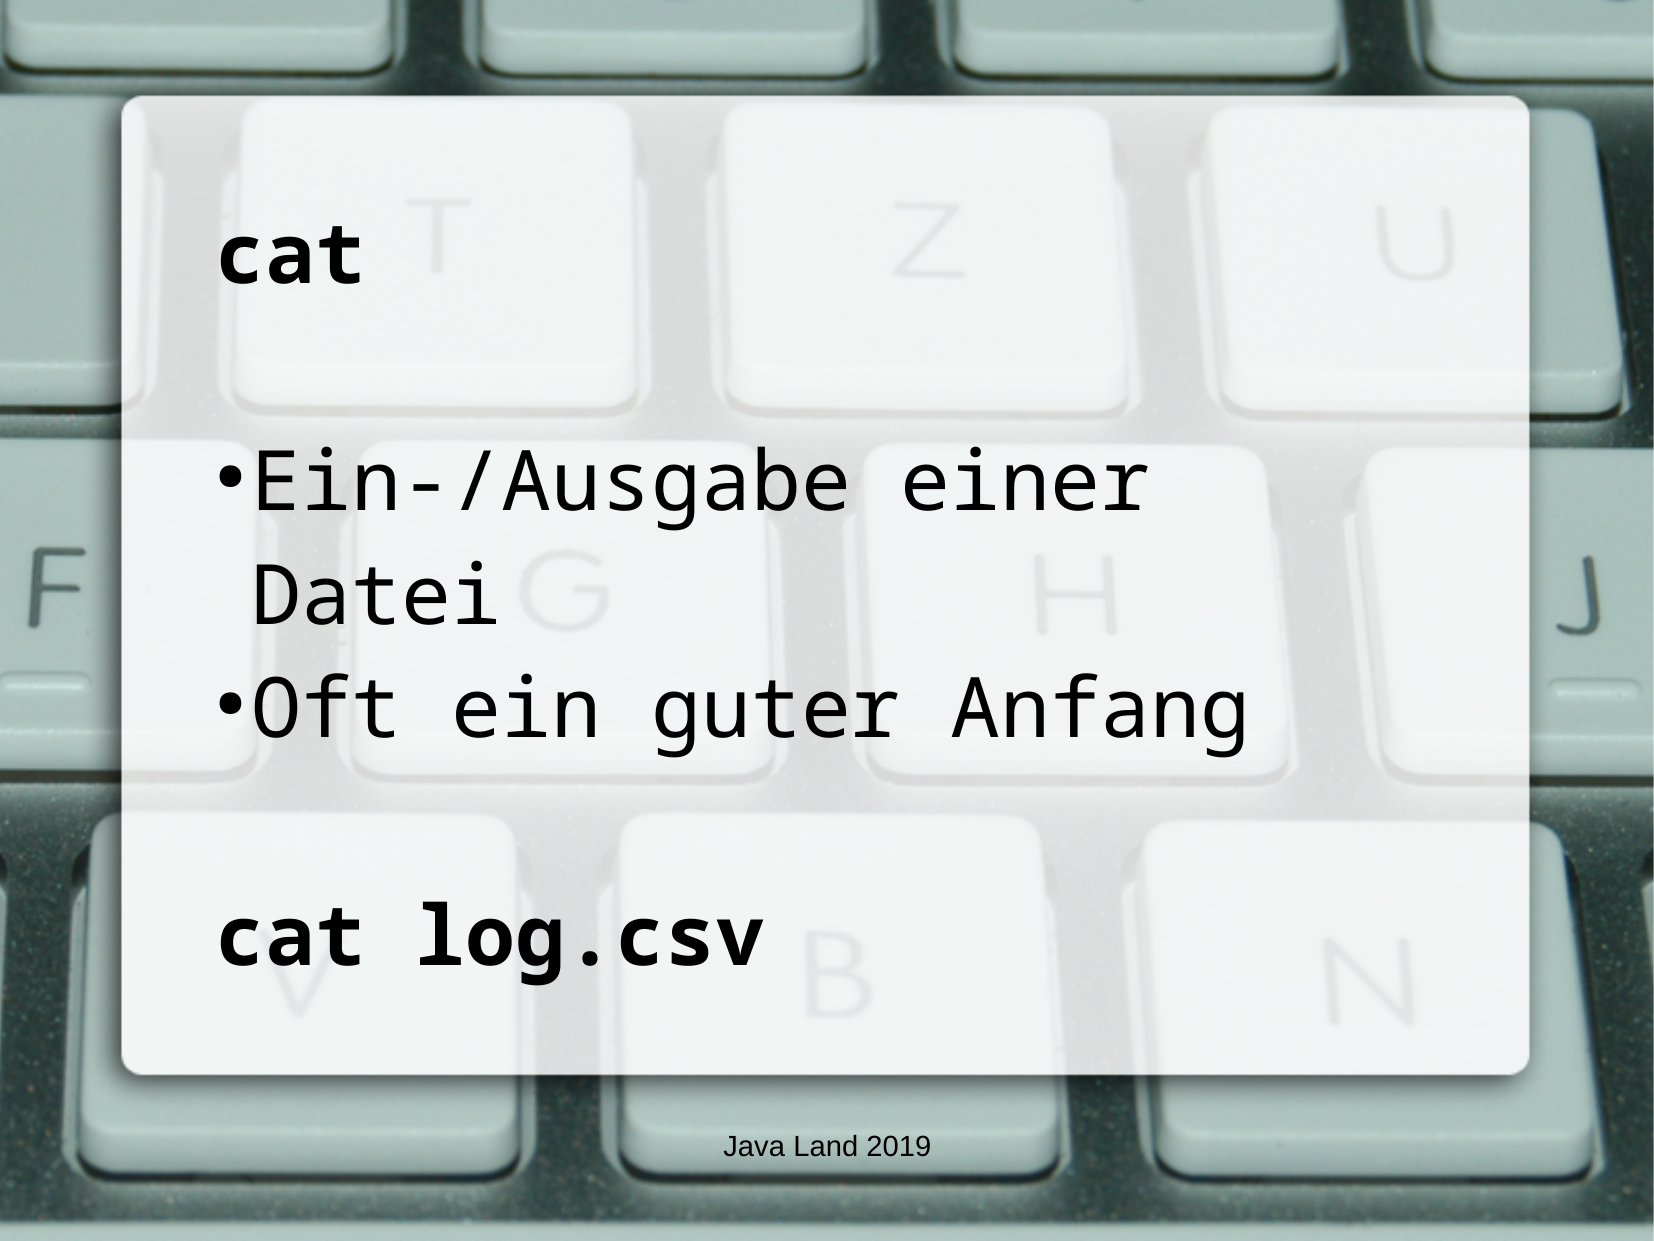

#
cat
Ein-/Ausgabe einer Datei
Oft ein guter Anfang
cat log.csv